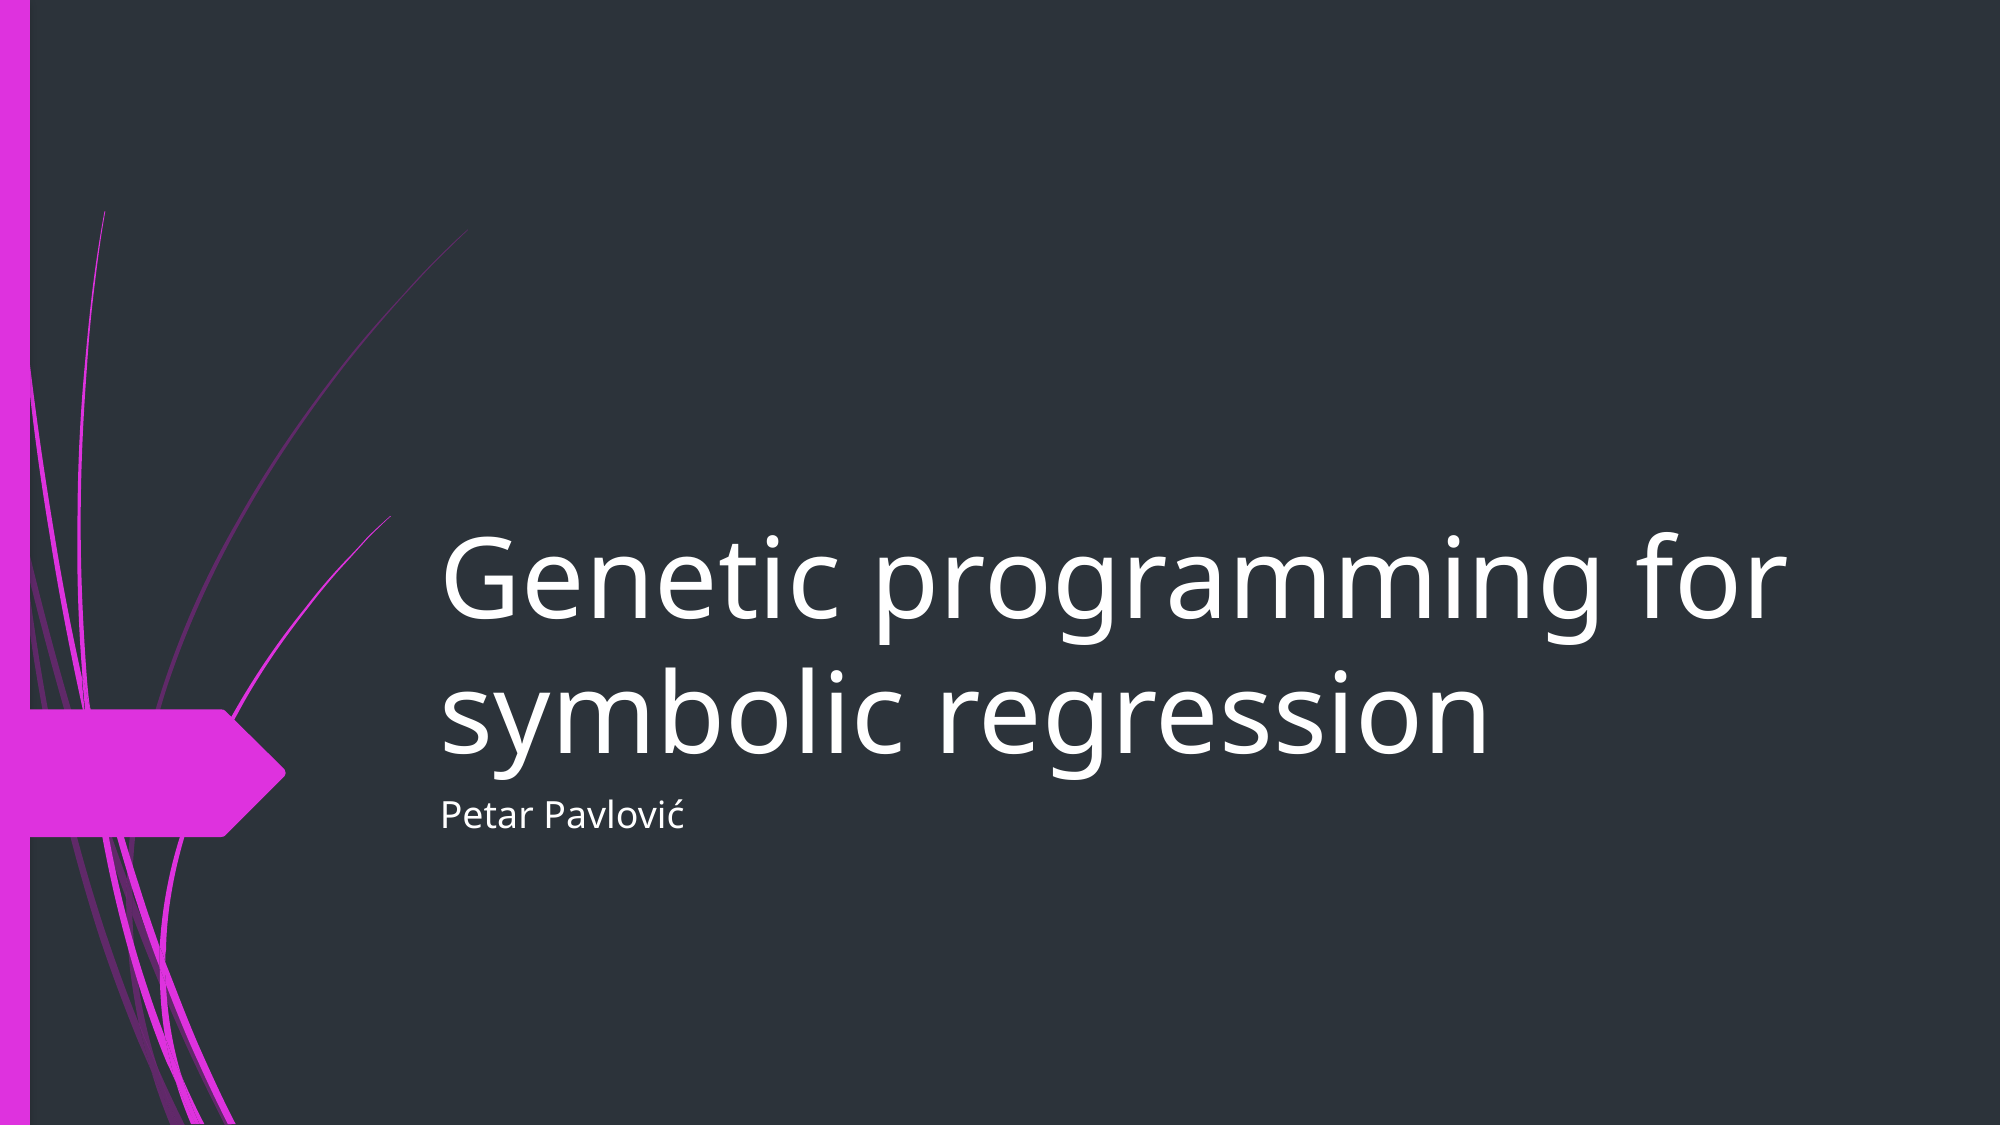

# Genetic programming for symbolic regression
Petar Pavlović